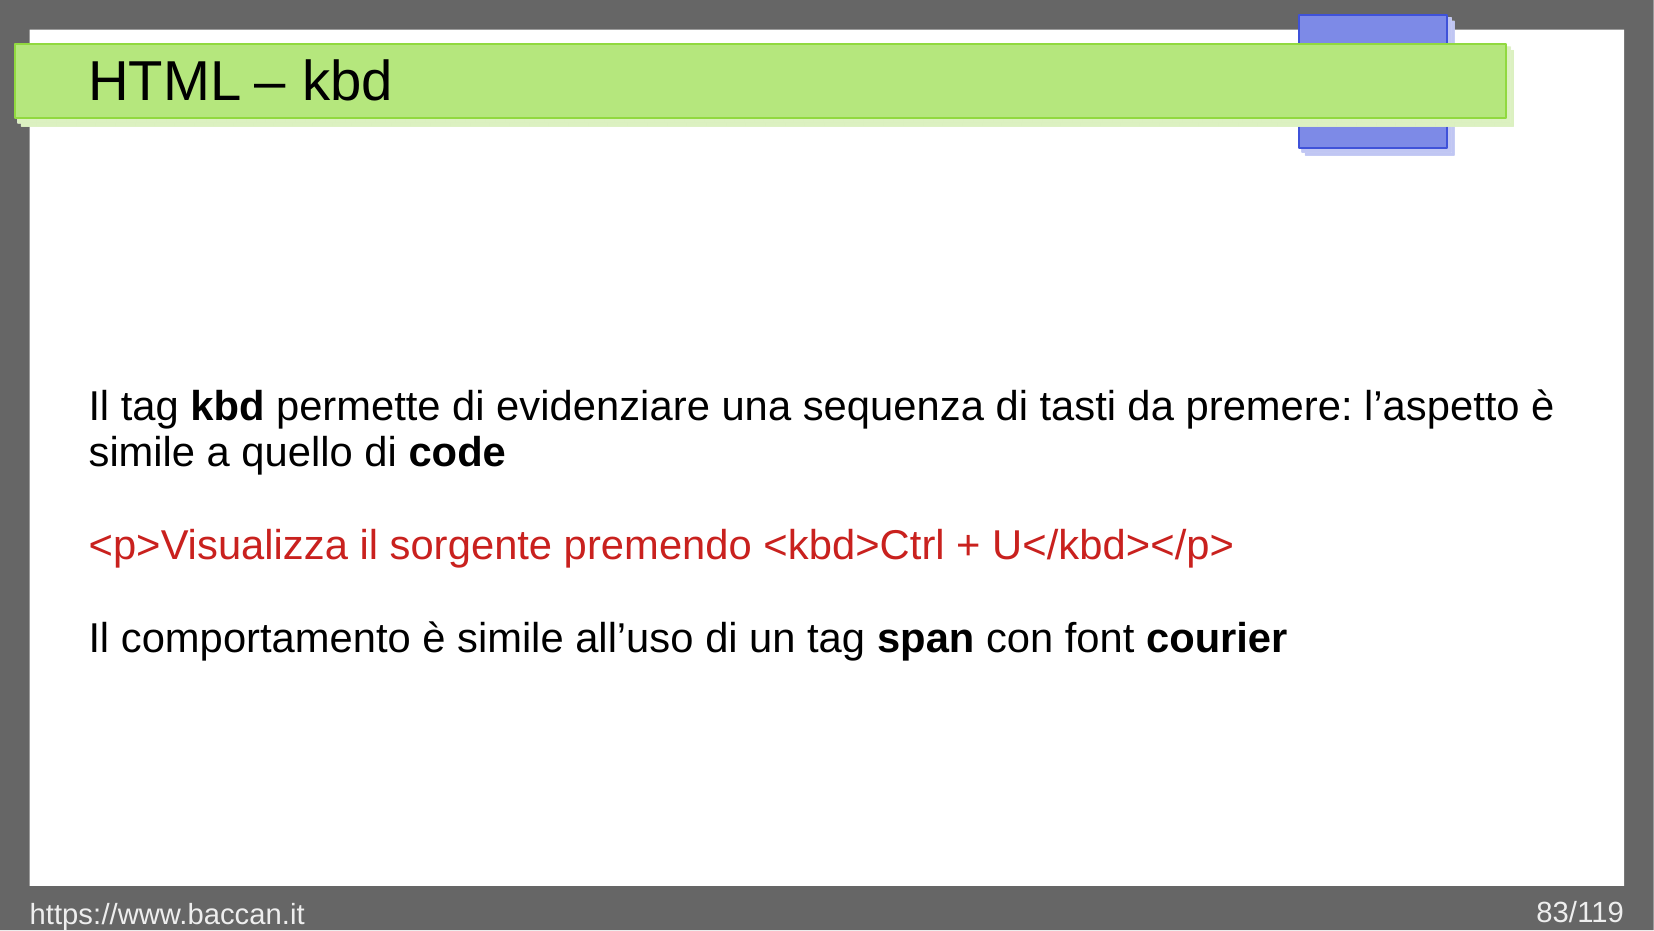

# HTML – kbd
Il tag kbd permette di evidenziare una sequenza di tasti da premere: l’aspetto è simile a quello di code
<p>Visualizza il sorgente premendo <kbd>Ctrl + U</kbd></p>
Il comportamento è simile all’uso di un tag span con font courier
83
https://www.baccan.it